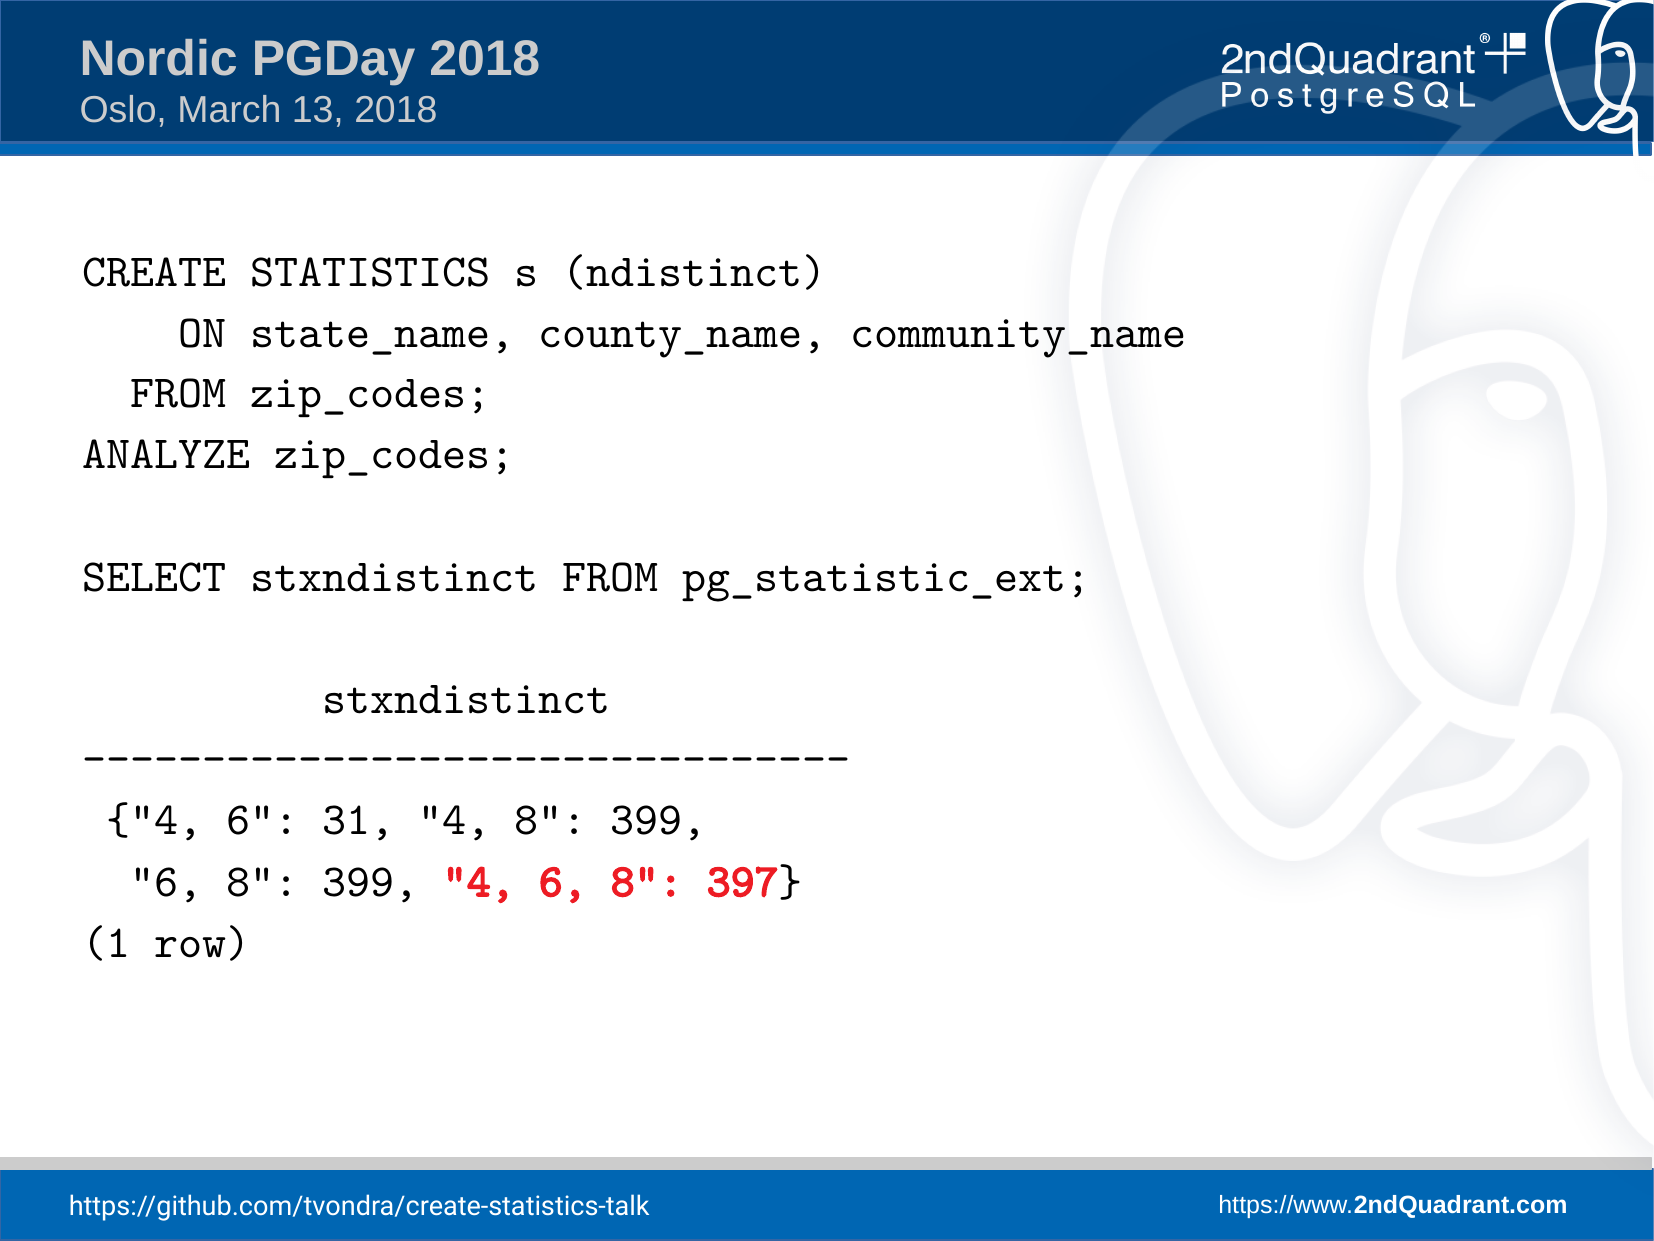

# CREATE STATISTICS s (ndistinct) ON state_name, county_name, community_name FROM zip_codes;
ANALYZE zip_codes;
SELECT stxndistinct FROM pg_statistic_ext;
 stxndistinct
--------------------------------
 {"4, 6": 31, "4, 8": 399,
 "6, 8": 399, "4, 6, 8": 397}
(1 row)